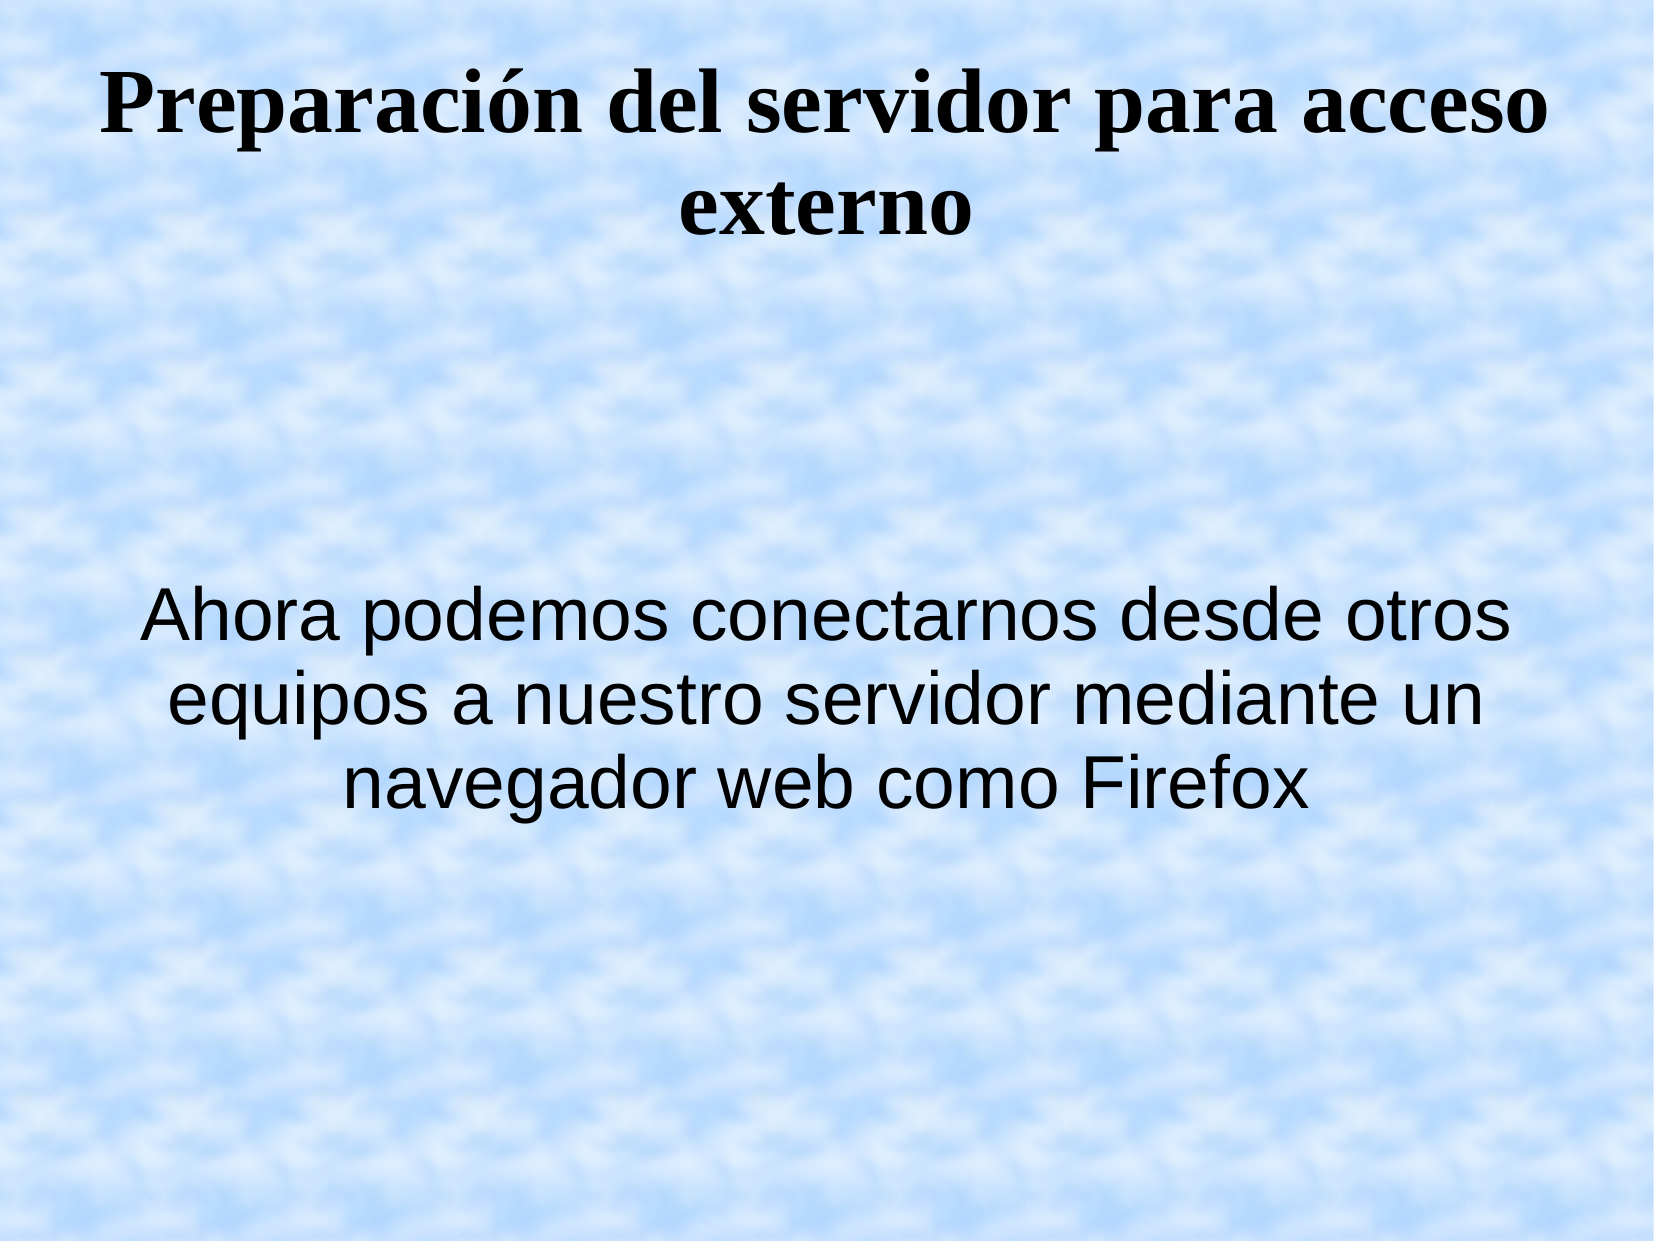

# Preparación del servidor para acceso externo
Ahora podemos conectarnos desde otros equipos a nuestro servidor mediante un navegador web como Firefox